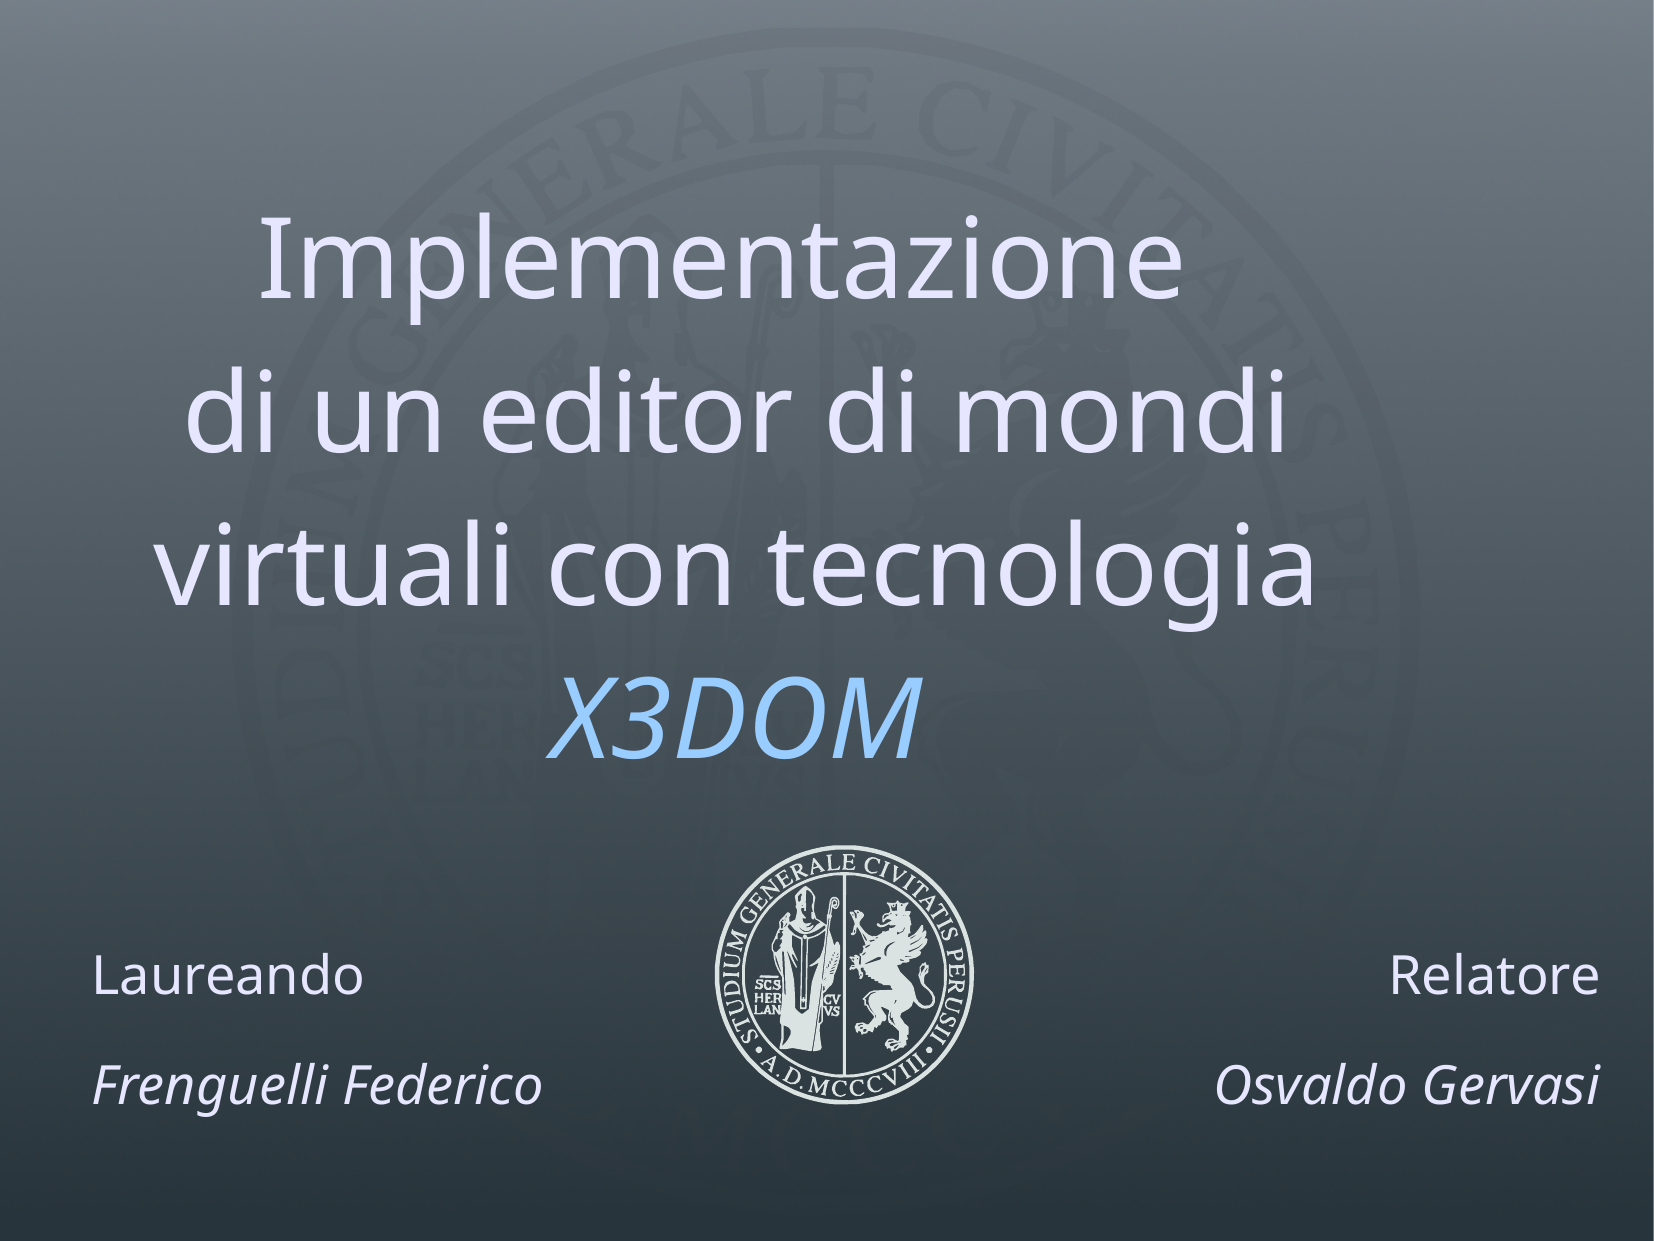

Implementazione
di un editor di mondi virtuali con tecnologia X3DOM
Laureando
Frenguelli Federico
Relatore
Osvaldo Gervasi